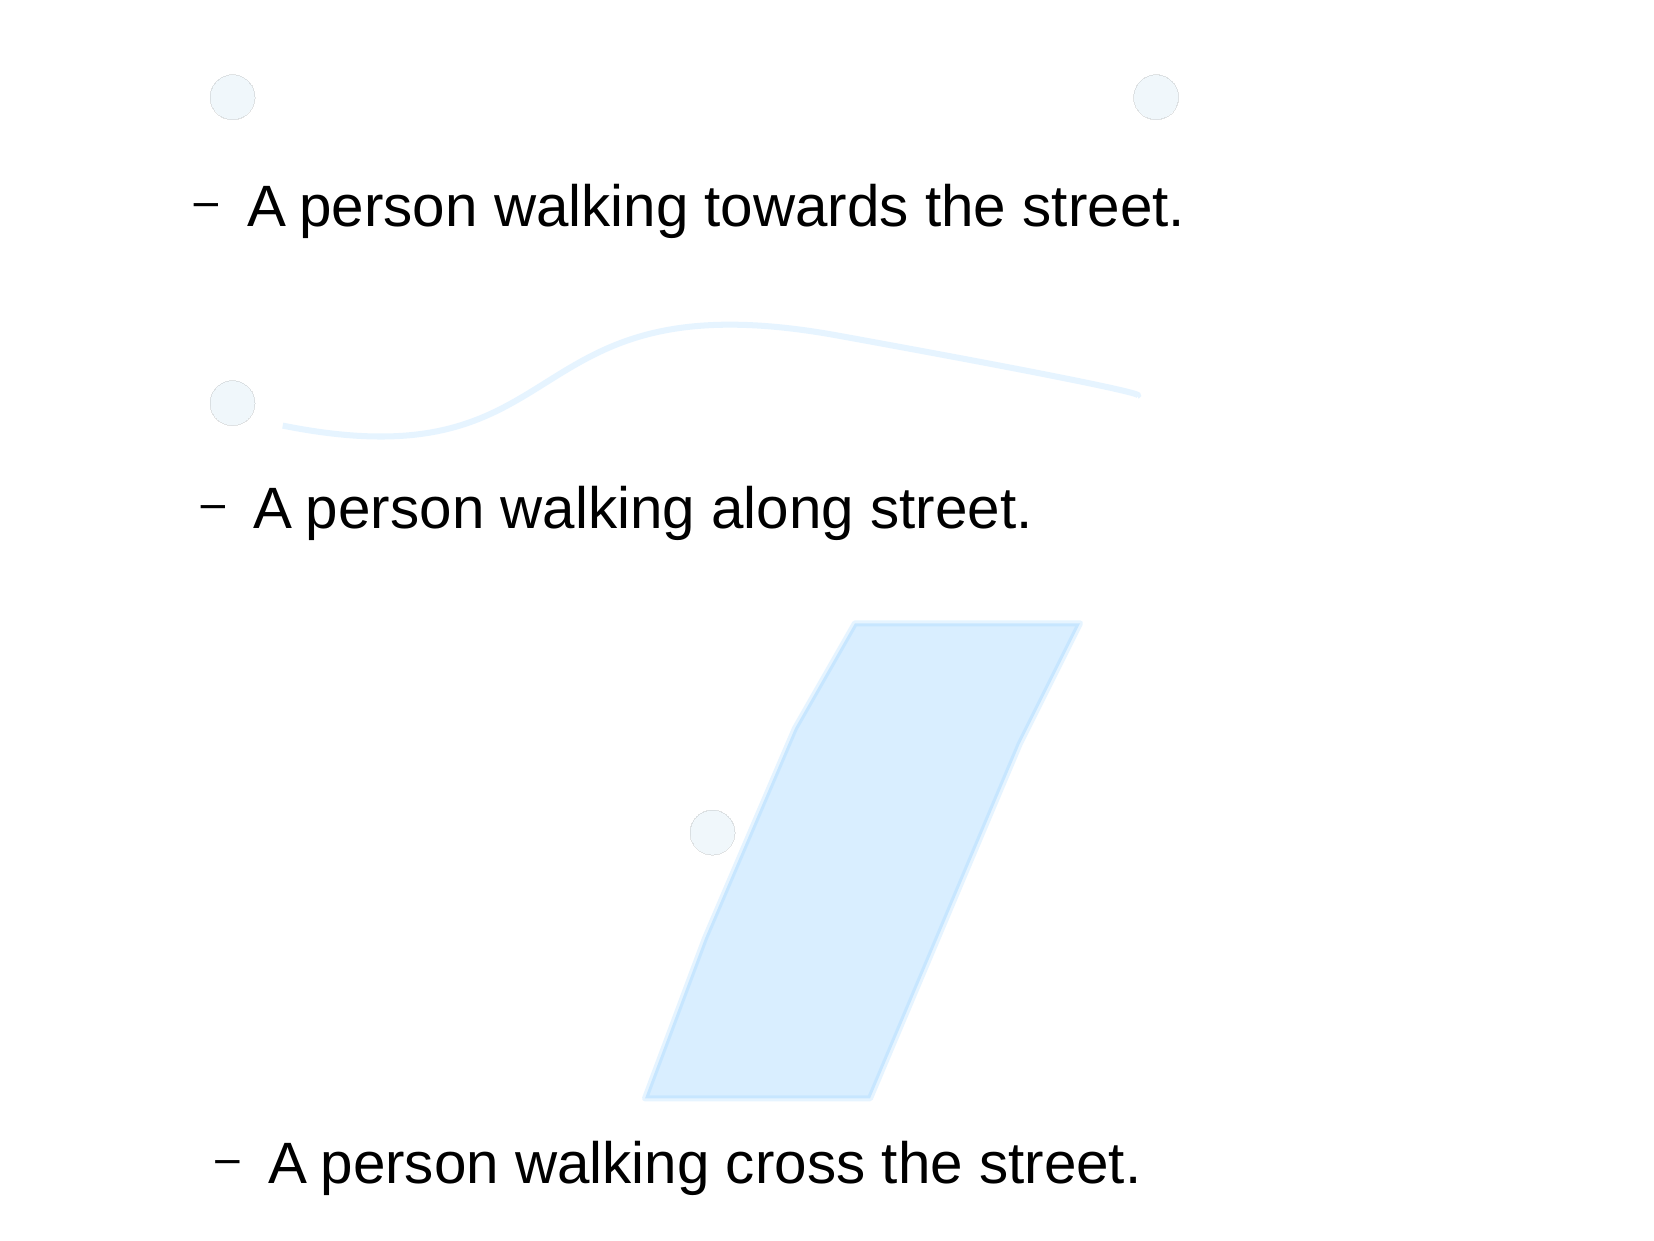

A person walking towards the street.
A person walking along street.
A person walking cross the street.